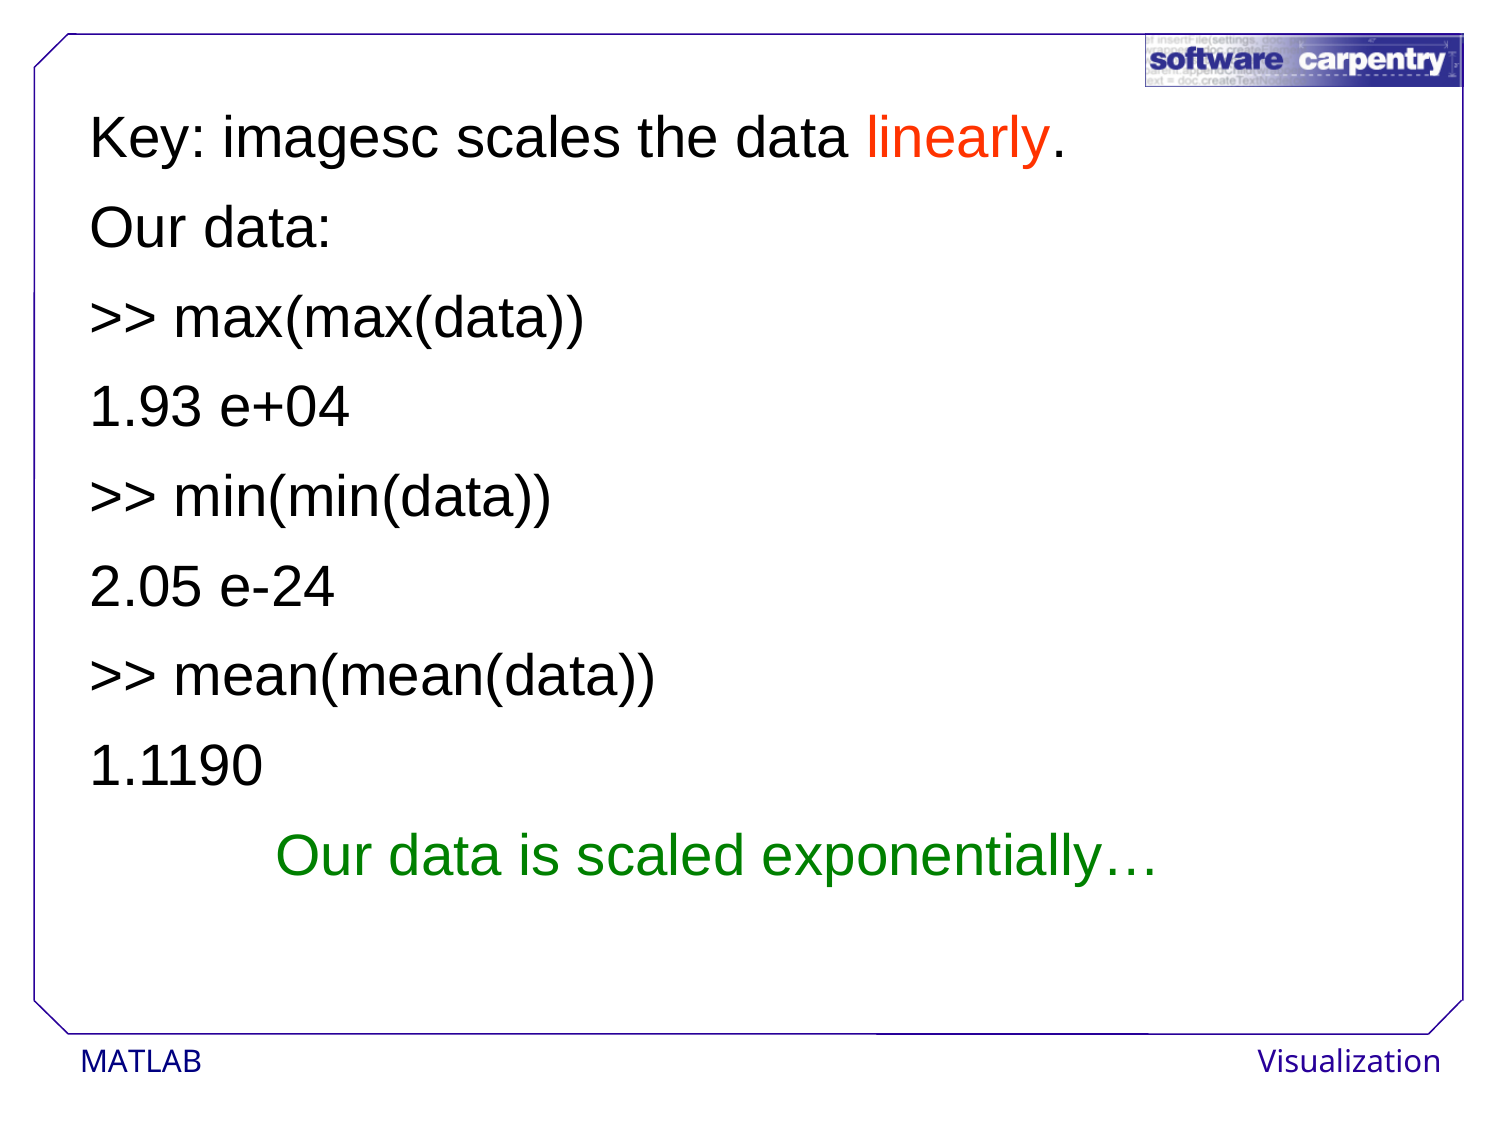

# Key: imagesc scales the data linearly.
Our data:
>> max(max(data))
1.93 e+04
>> min(min(data))
2.05 e-24
>> mean(mean(data))
1.1190
Our data is scaled exponentially…